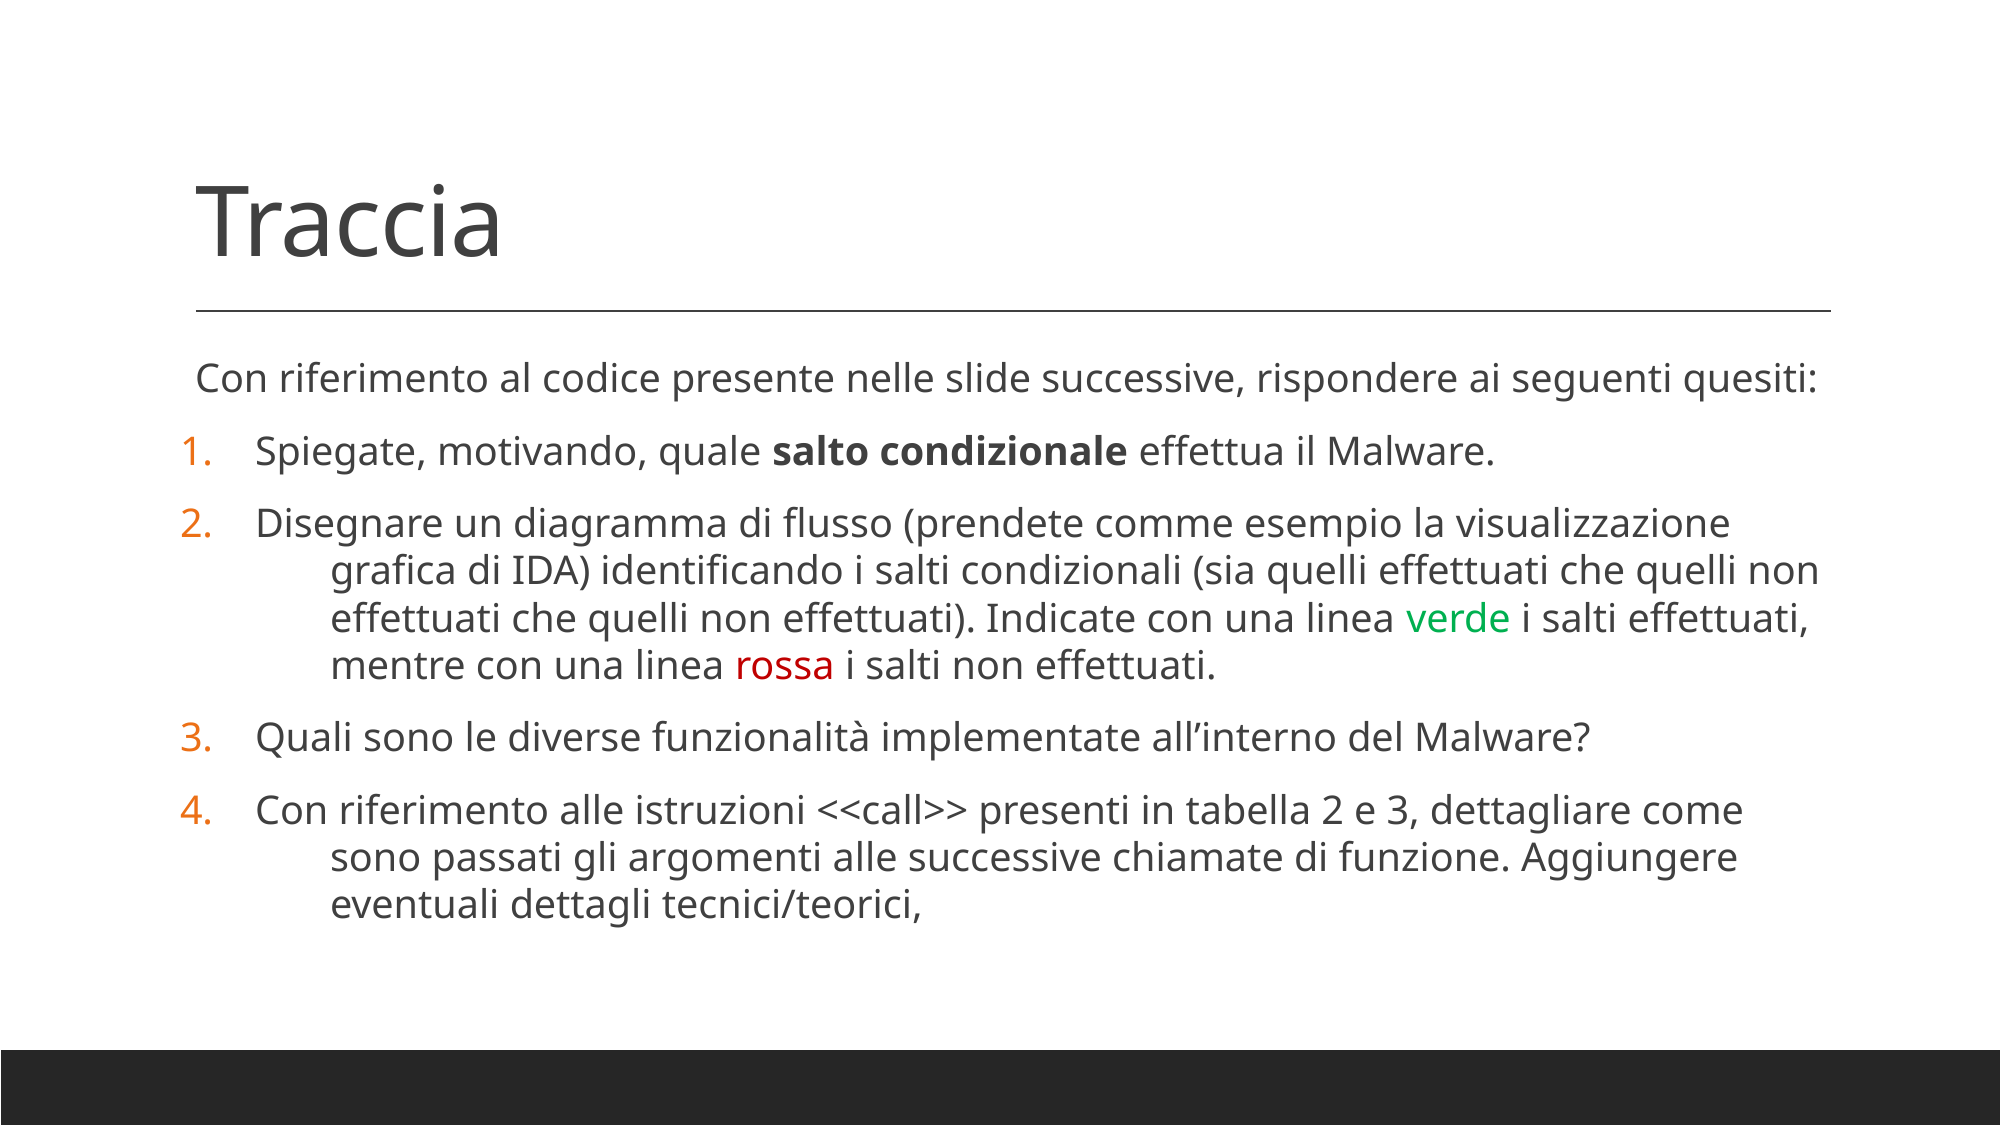

# Traccia
Con riferimento al codice presente nelle slide successive, rispondere ai seguenti quesiti:
Spiegate, motivando, quale salto condizionale effettua il Malware.
Disegnare un diagramma di flusso (prendete comme esempio la visualizzazione grafica di IDA) identificando i salti condizionali (sia quelli effettuati che quelli non effettuati che quelli non effettuati). Indicate con una linea verde i salti effettuati, mentre con una linea rossa i salti non effettuati.
Quali sono le diverse funzionalità implementate all’interno del Malware?
Con riferimento alle istruzioni <<call>> presenti in tabella 2 e 3, dettagliare come sono passati gli argomenti alle successive chiamate di funzione. Aggiungere eventuali dettagli tecnici/teorici,